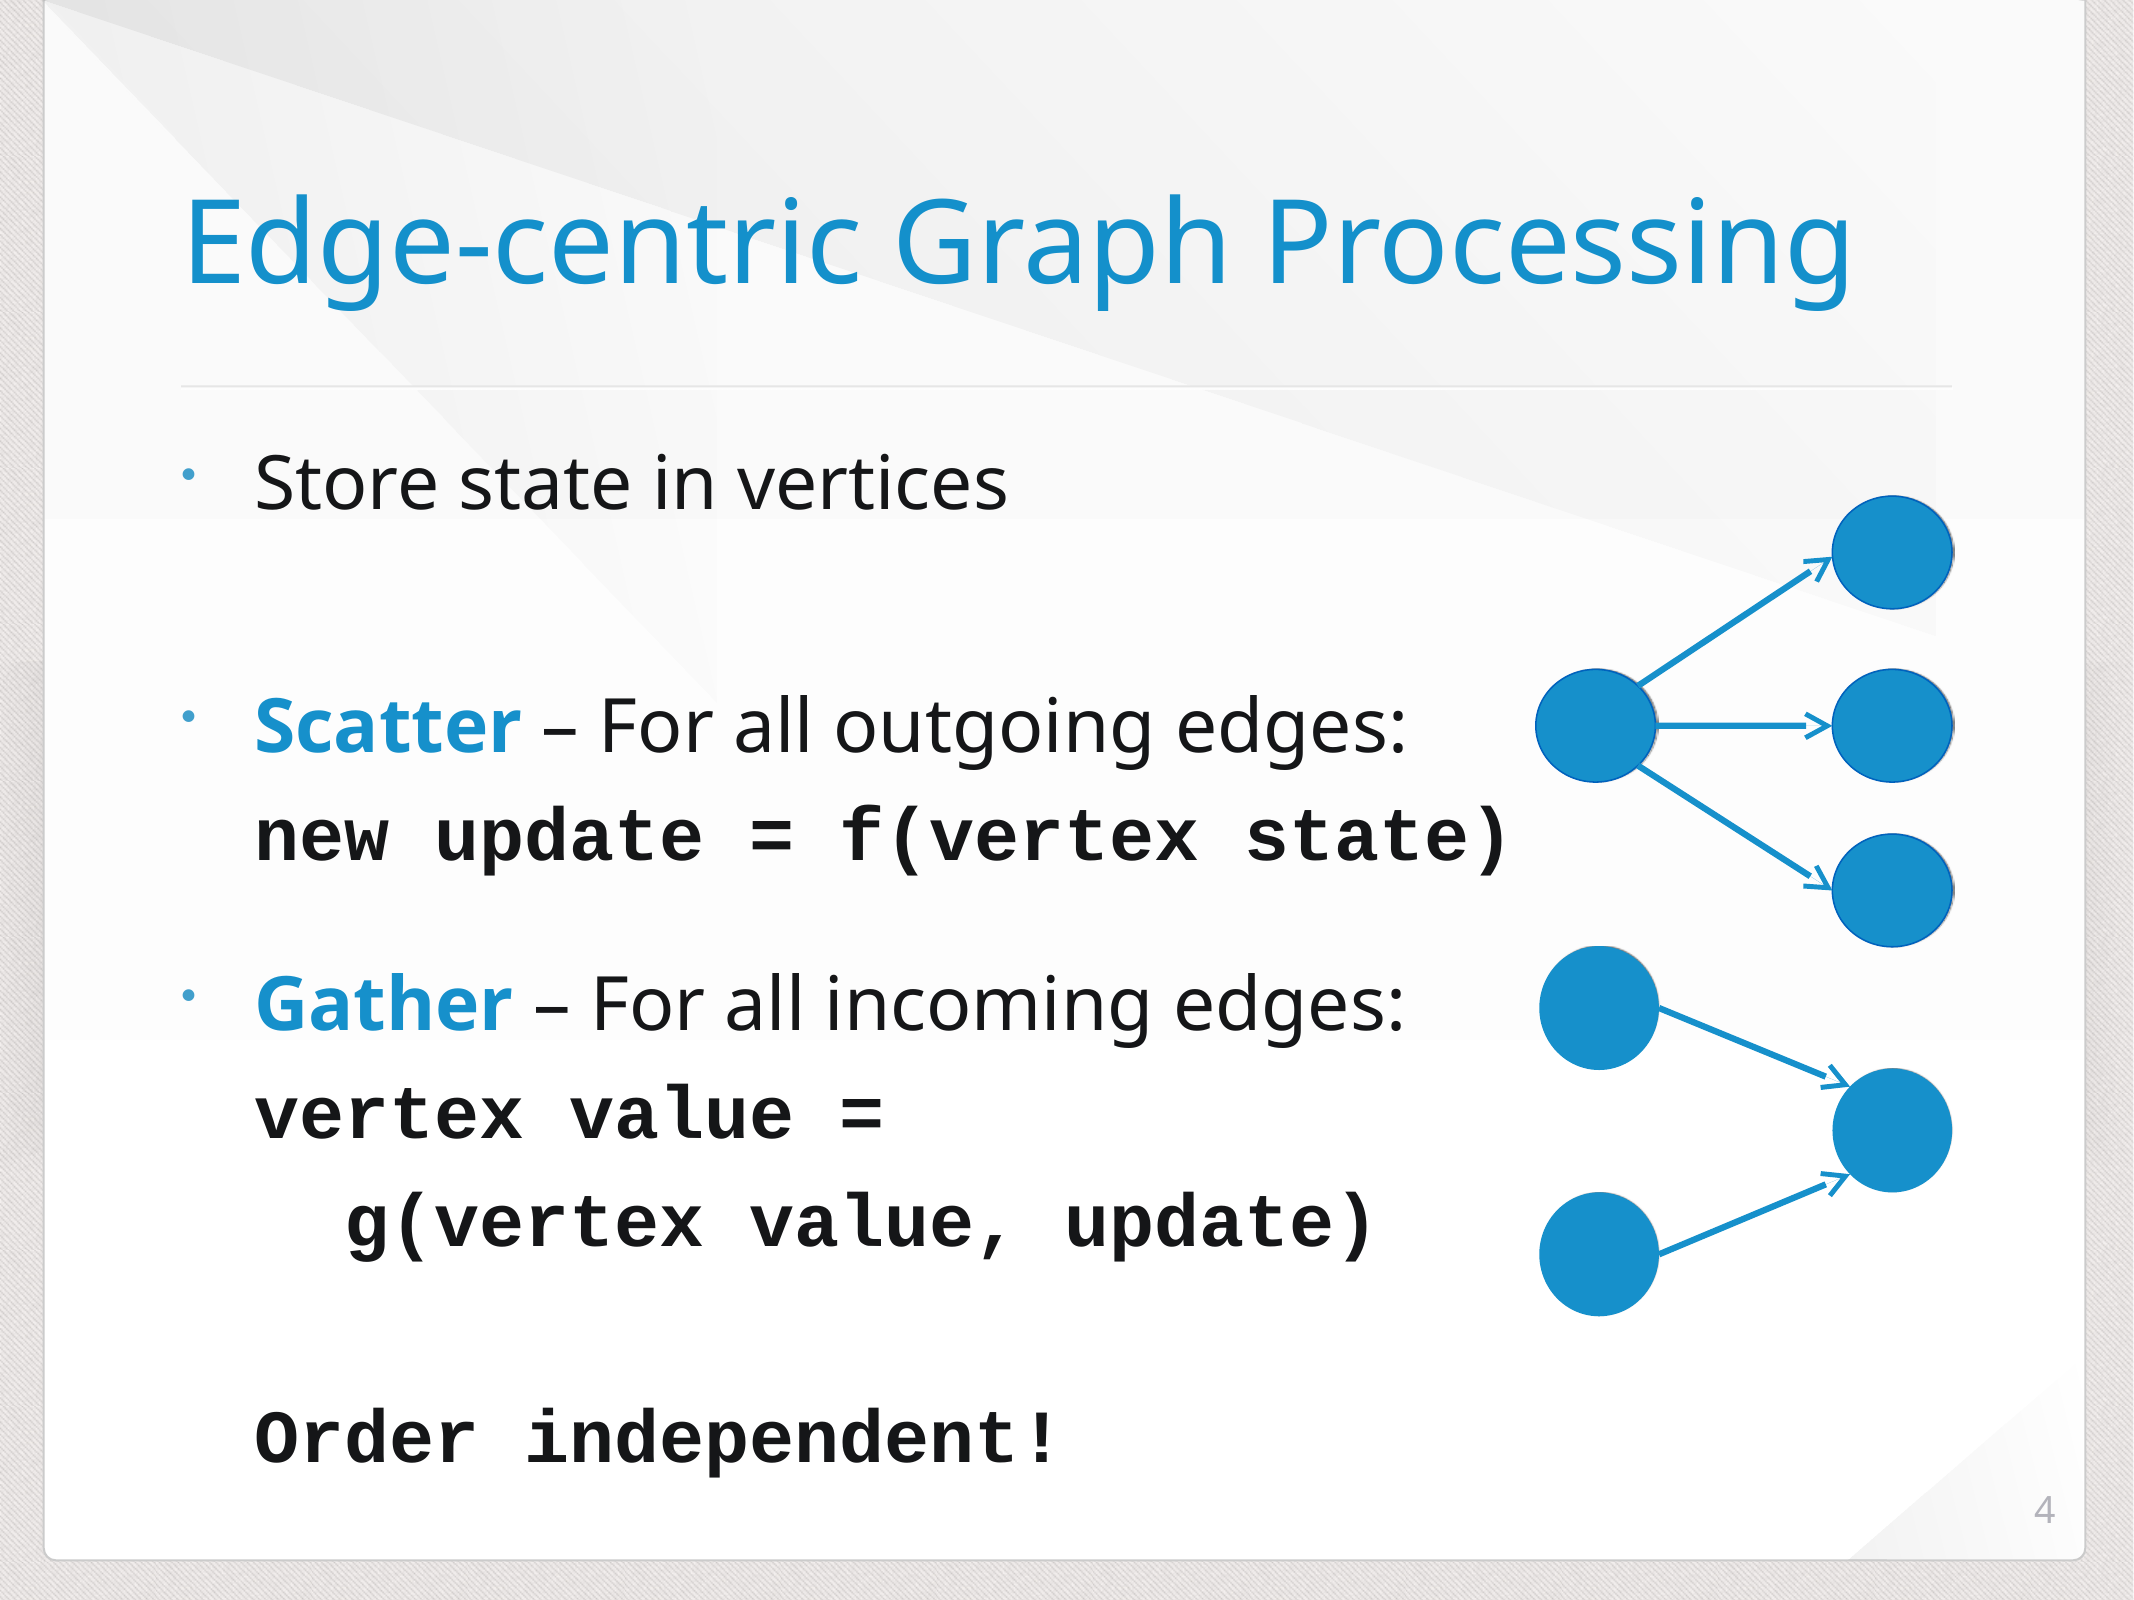

# Edge-centric Graph Processing
Store state in vertices
Scatter – For all outgoing edges:
new update = f(vertex state)
Gather – For all incoming edges:
vertex value =
 g(vertex value, update)
Order independent!